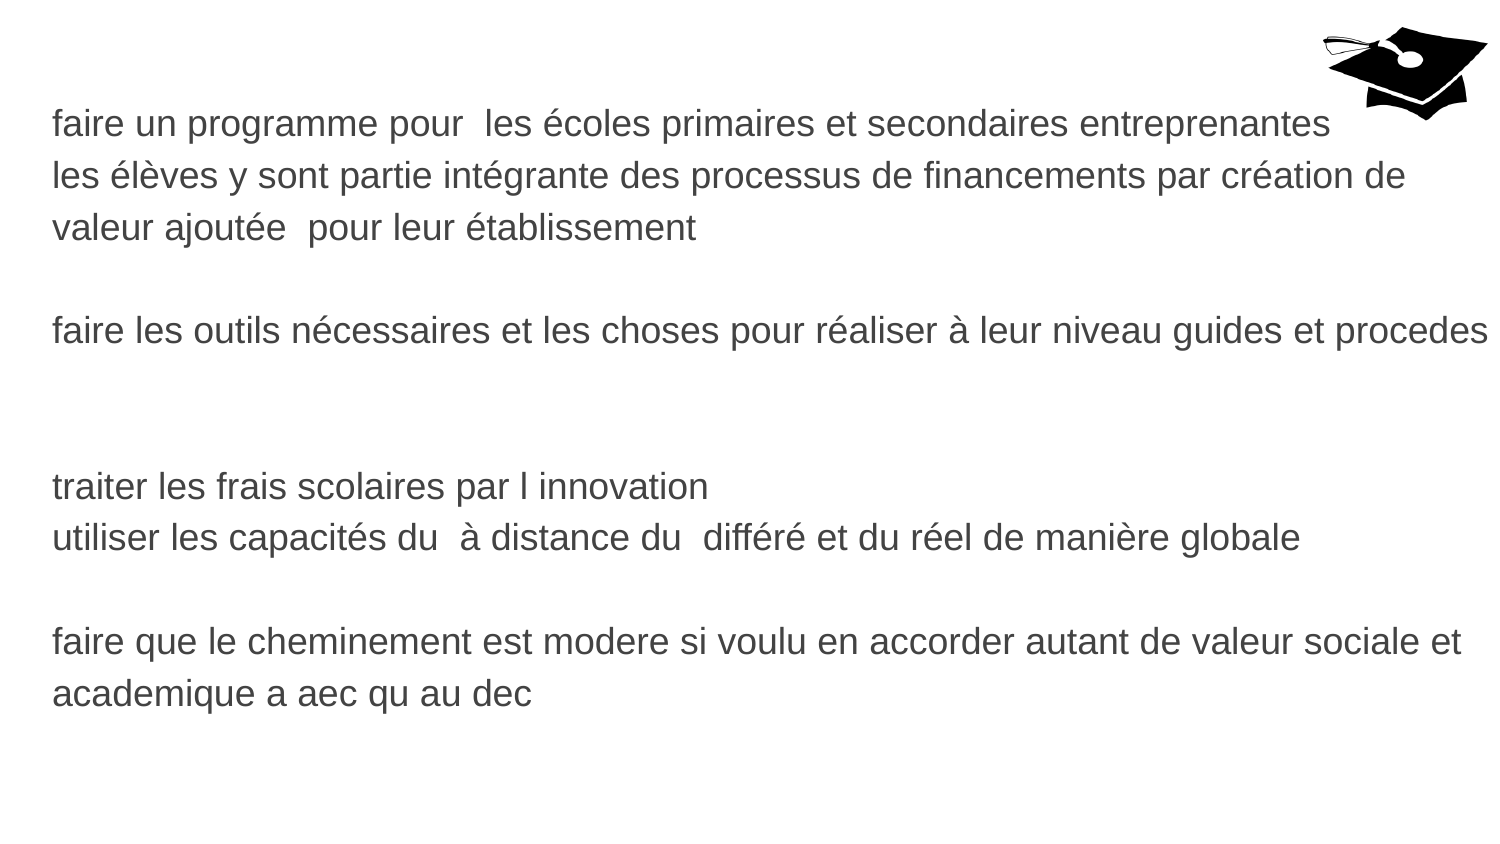

#
faire un programme pour les écoles primaires et secondaires entreprenantes
les élèves y sont partie intégrante des processus de financements par création de valeur ajoutée pour leur établissement
faire les outils nécessaires et les choses pour réaliser à leur niveau guides et procedes
traiter les frais scolaires par l innovation
utiliser les capacités du à distance du différé et du réel de manière globale
faire que le cheminement est modere si voulu en accorder autant de valeur sociale et academique a aec qu au dec